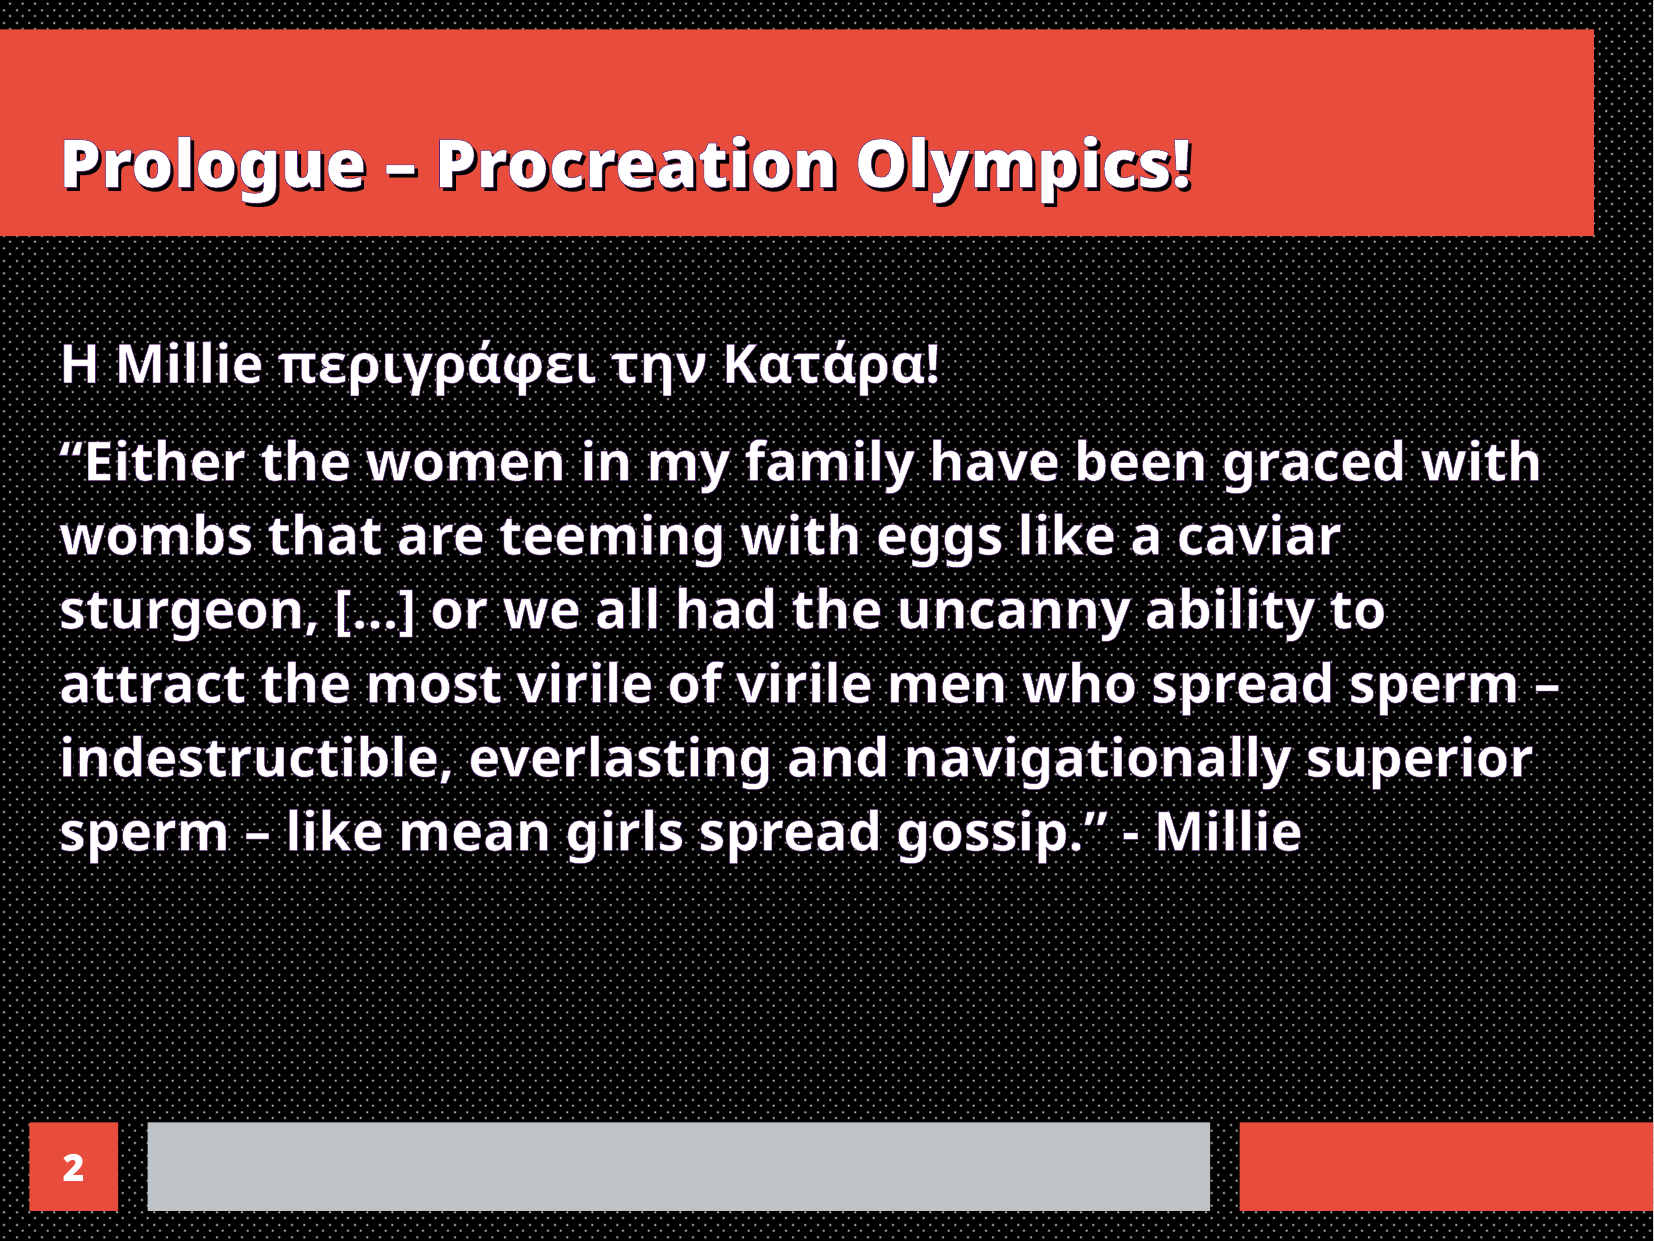

# Prologue – Procreation Olympics!
Η Millie περιγράφει την Κατάρα!
“Either the women in my family have been graced with wombs that are teeming with eggs like a caviar sturgeon, […] or we all had the uncanny ability to attract the most virile of virile men who spread sperm – indestructible, everlasting and navigationally superior sperm – like mean girls spread gossip.” - Millie
2